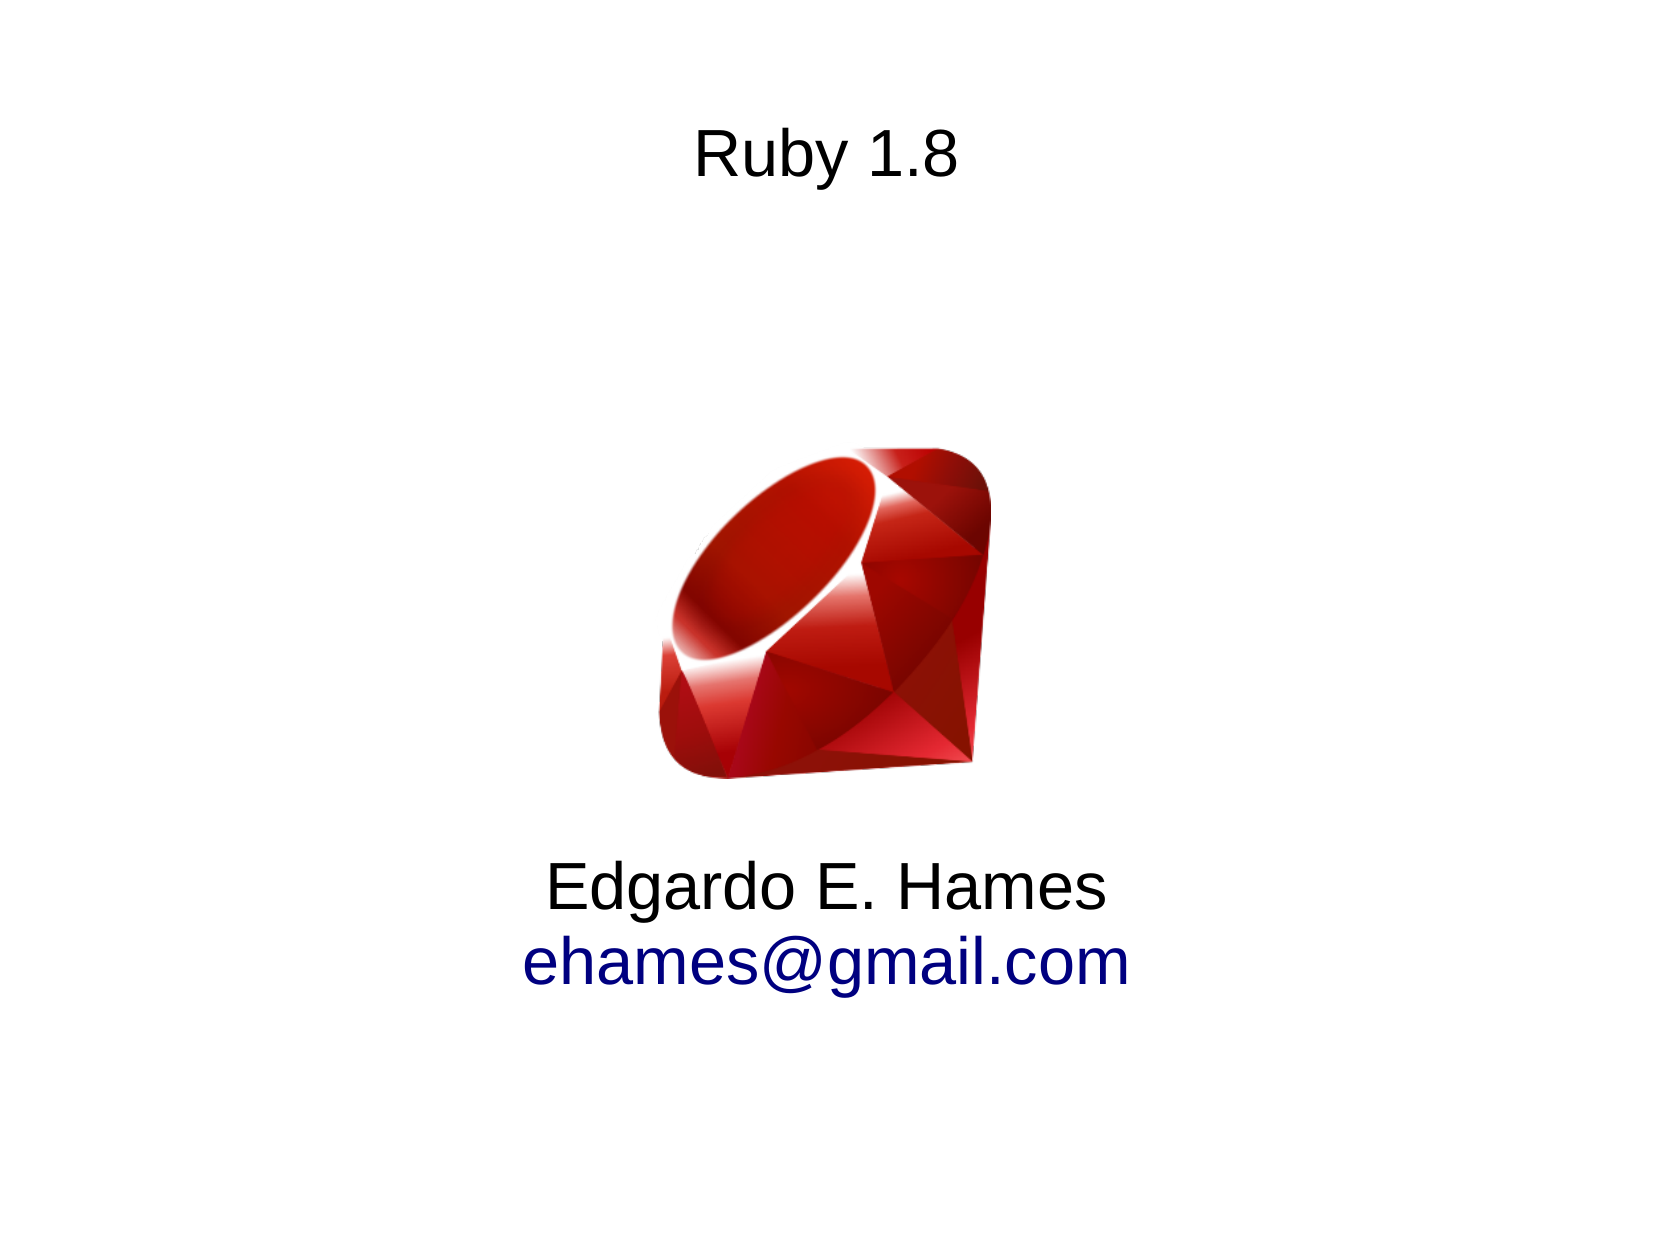

Ruby 1.8
# Edgardo E. Hames
ehames@gmail.com